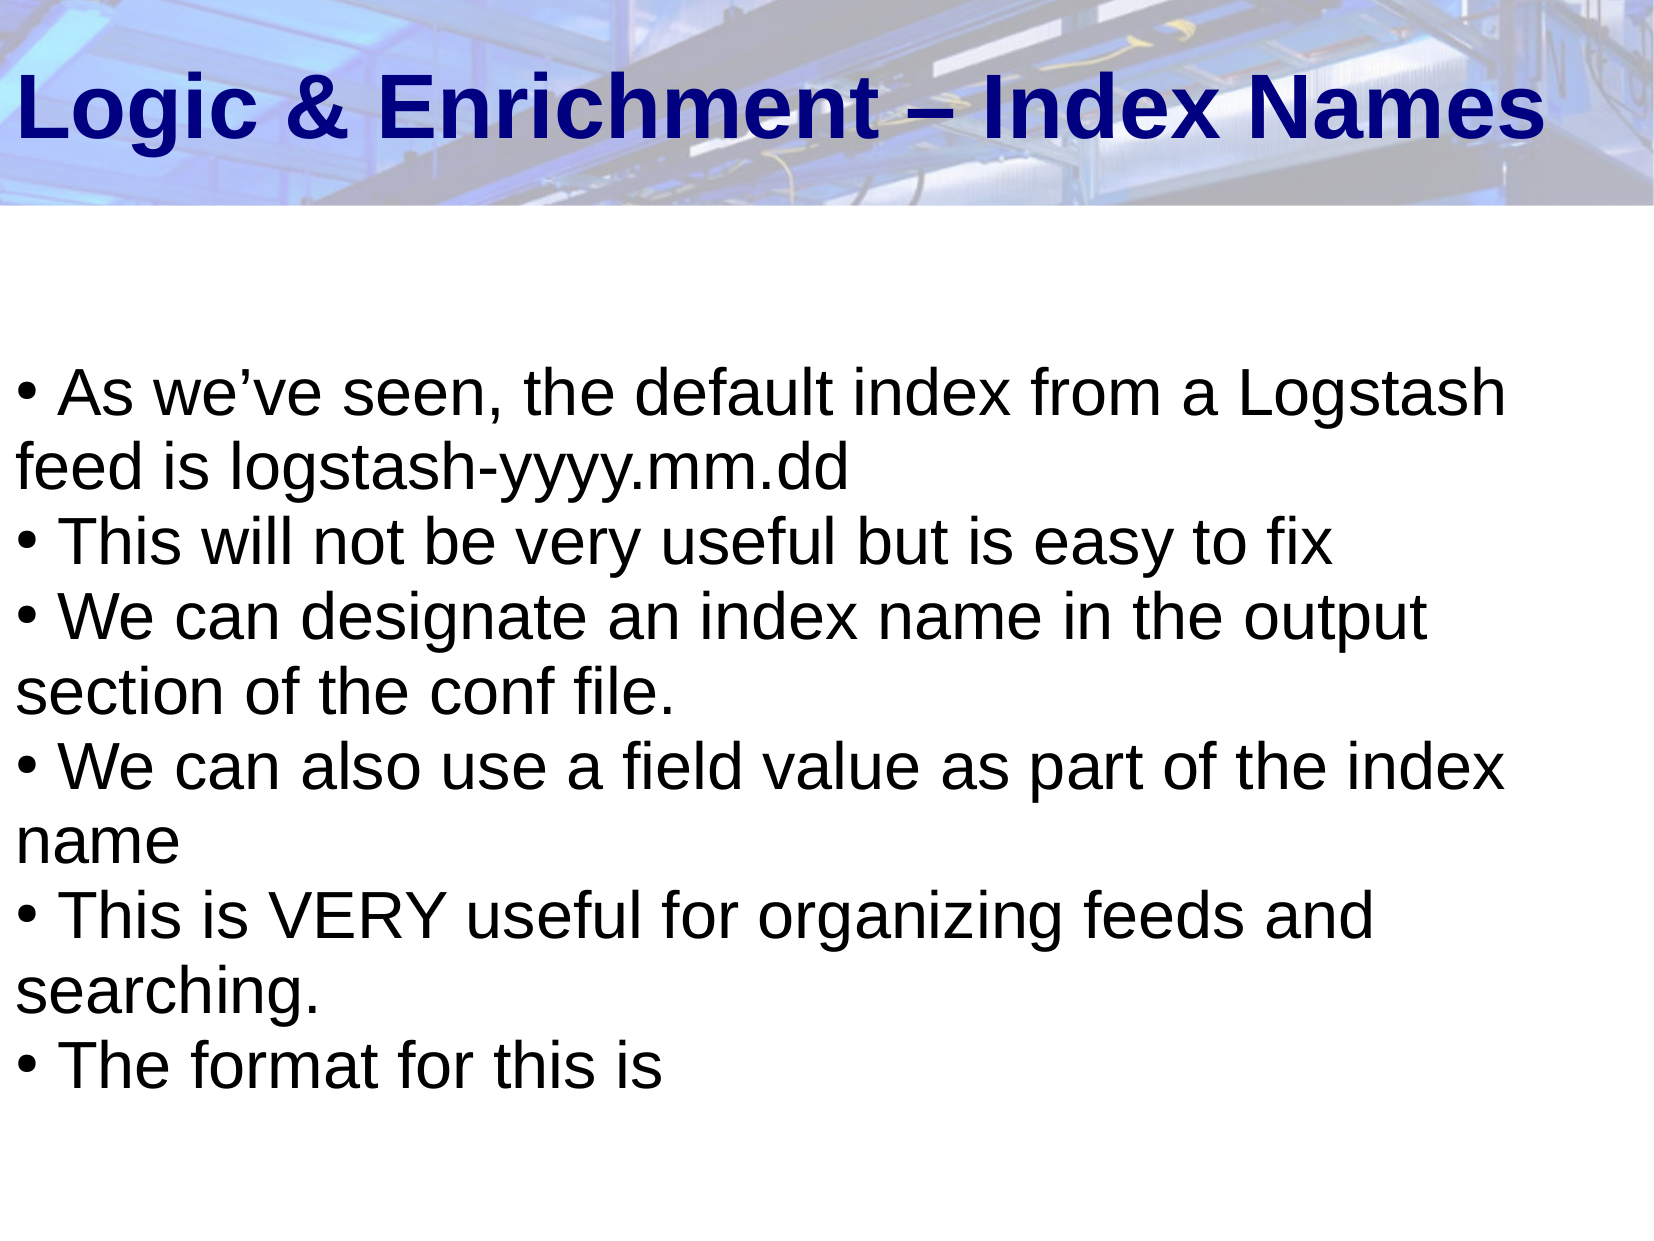

# Logic & Enrichment – Index Names
 As we’ve seen, the default index from a Logstash feed is logstash-yyyy.mm.dd
 This will not be very useful but is easy to fix
 We can designate an index name in the output section of the conf file.
 We can also use a field value as part of the index name
 This is VERY useful for organizing feeds and searching.
 The format for this is